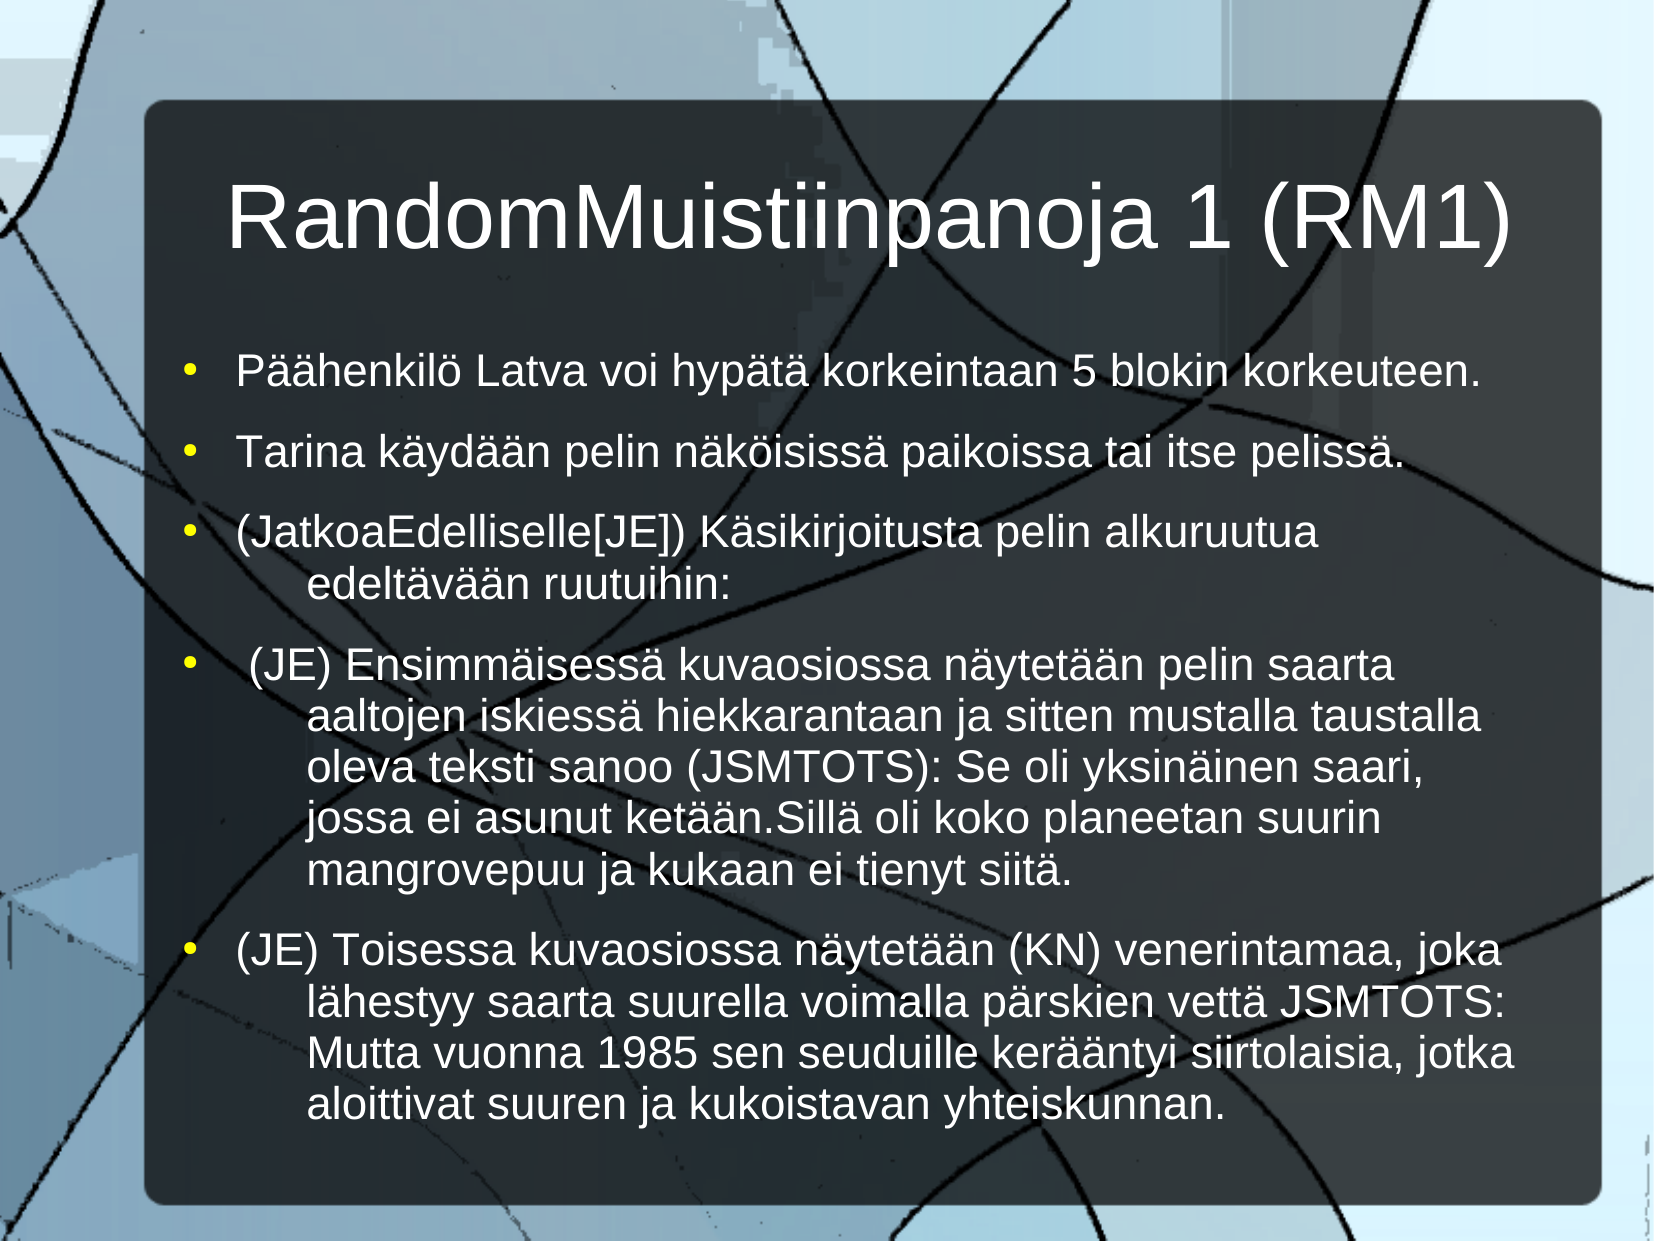

# RandomMuistiinpanoja 1 (RM1)
Päähenkilö Latva voi hypätä korkeintaan 5 blokin korkeuteen.
Tarina käydään pelin näköisissä paikoissa tai itse pelissä.
(JatkoaEdelliselle[JE]) Käsikirjoitusta pelin alkuruutua edeltävään ruutuihin:
 (JE) Ensimmäisessä kuvaosiossa näytetään pelin saarta aaltojen iskiessä hiekkarantaan ja sitten mustalla taustalla oleva teksti sanoo (JSMTOTS): Se oli yksinäinen saari, jossa ei asunut ketään.Sillä oli koko planeetan suurin mangrovepuu ja kukaan ei tienyt siitä.
(JE) Toisessa kuvaosiossa näytetään (KN) venerintamaa, joka lähestyy saarta suurella voimalla pärskien vettä JSMTOTS: Mutta vuonna 1985 sen seuduille kerääntyi siirtolaisia, jotka aloittivat suuren ja kukoistavan yhteiskunnan.